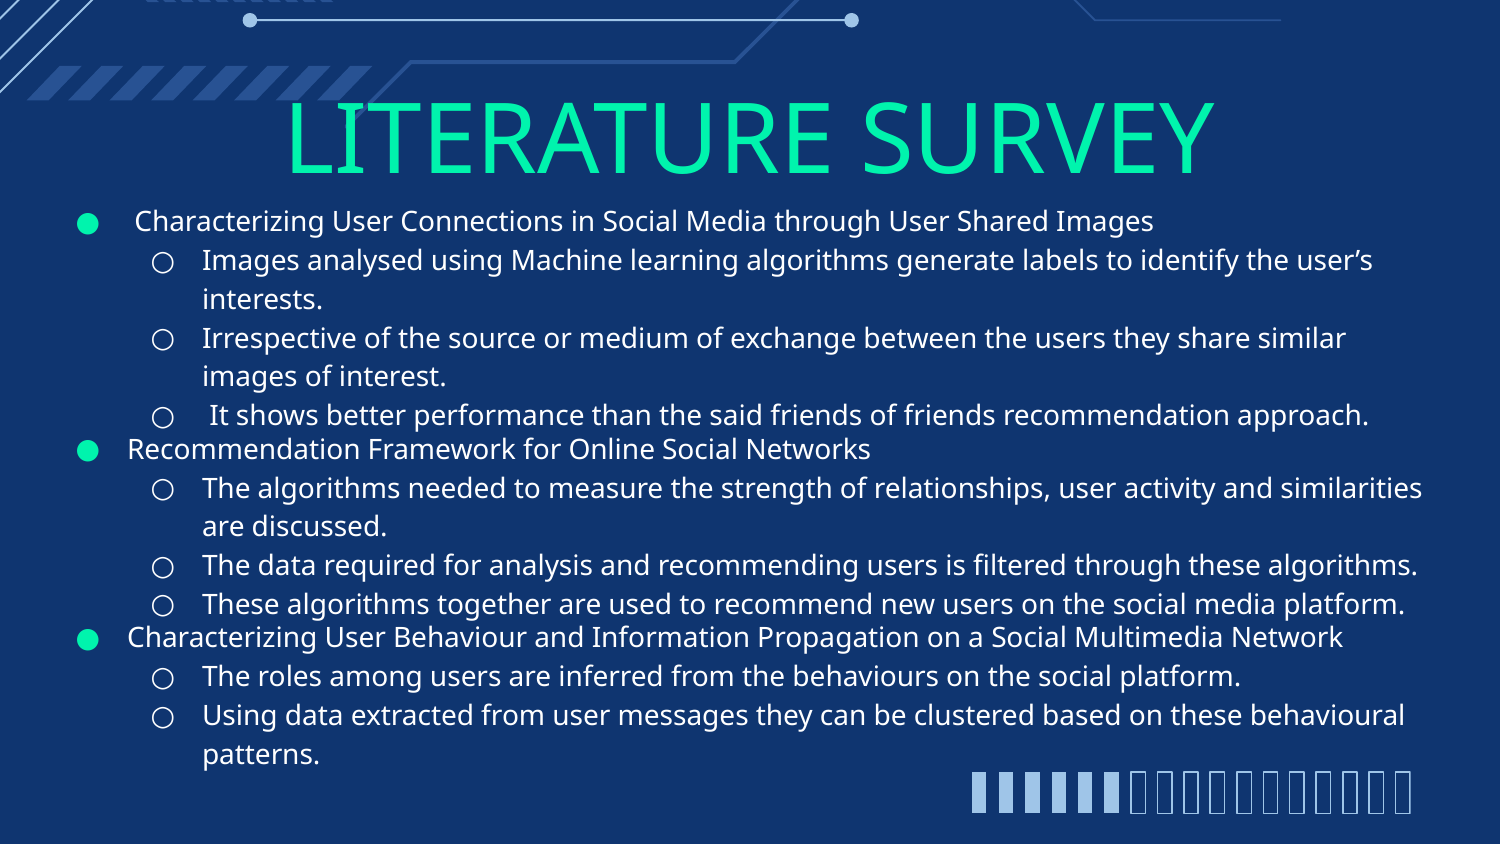

# LITERATURE SURVEY
 Characterizing User Connections in Social Media through User Shared Images
Images analysed using Machine learning algorithms generate labels to identify the user’s interests.
Irrespective of the source or medium of exchange between the users they share similar images of interest.
 It shows better performance than the said friends of friends recommendation approach.
Recommendation Framework for Online Social Networks
The algorithms needed to measure the strength of relationships, user activity and similarities are discussed.
The data required for analysis and recommending users is filtered through these algorithms.
These algorithms together are used to recommend new users on the social media platform.
Characterizing User Behaviour and Information Propagation on a Social Multimedia Network
The roles among users are inferred from the behaviours on the social platform.
Using data extracted from user messages they can be clustered based on these behavioural patterns.